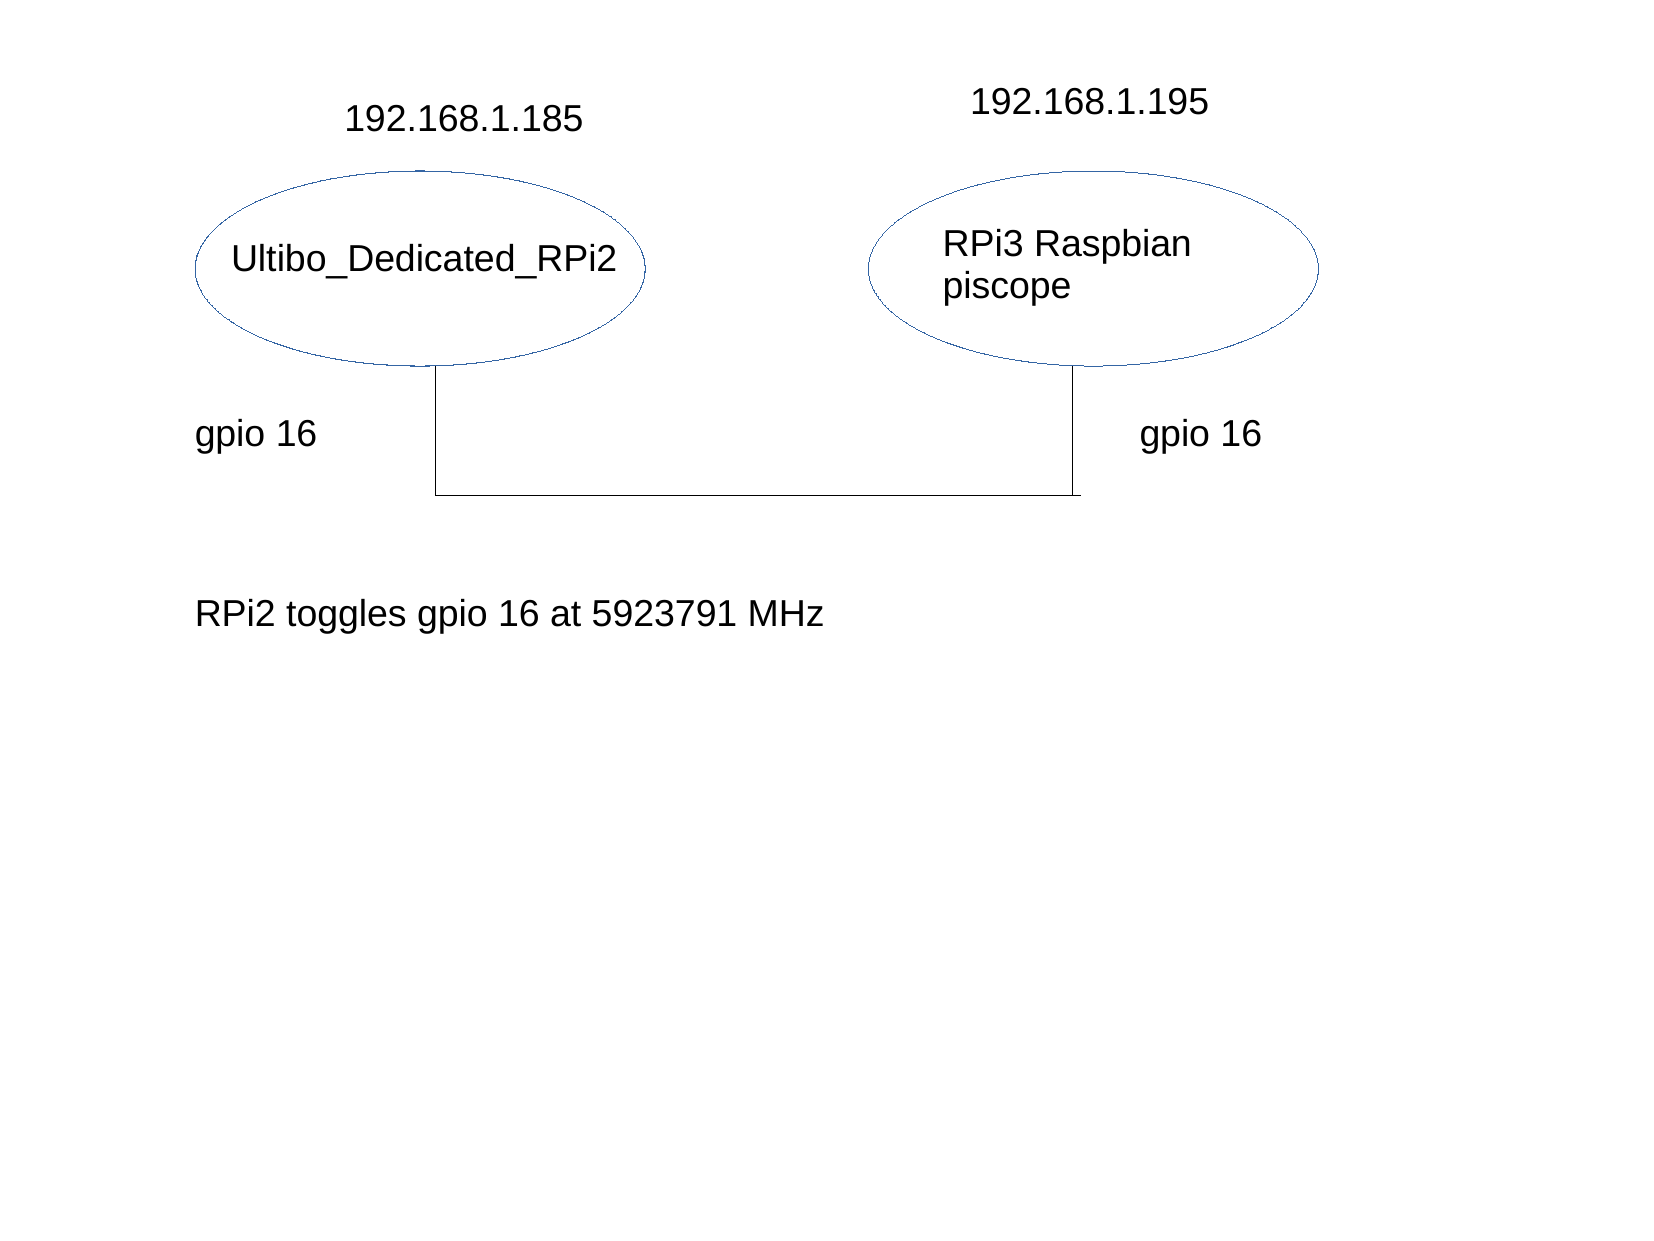

192.168.1.195
192.168.1.185
RPi3 Raspbian
piscope
Ultibo_Dedicated_RPi2
gpio 16
gpio 16
RPi2 toggles gpio 16 at 5923791 MHz